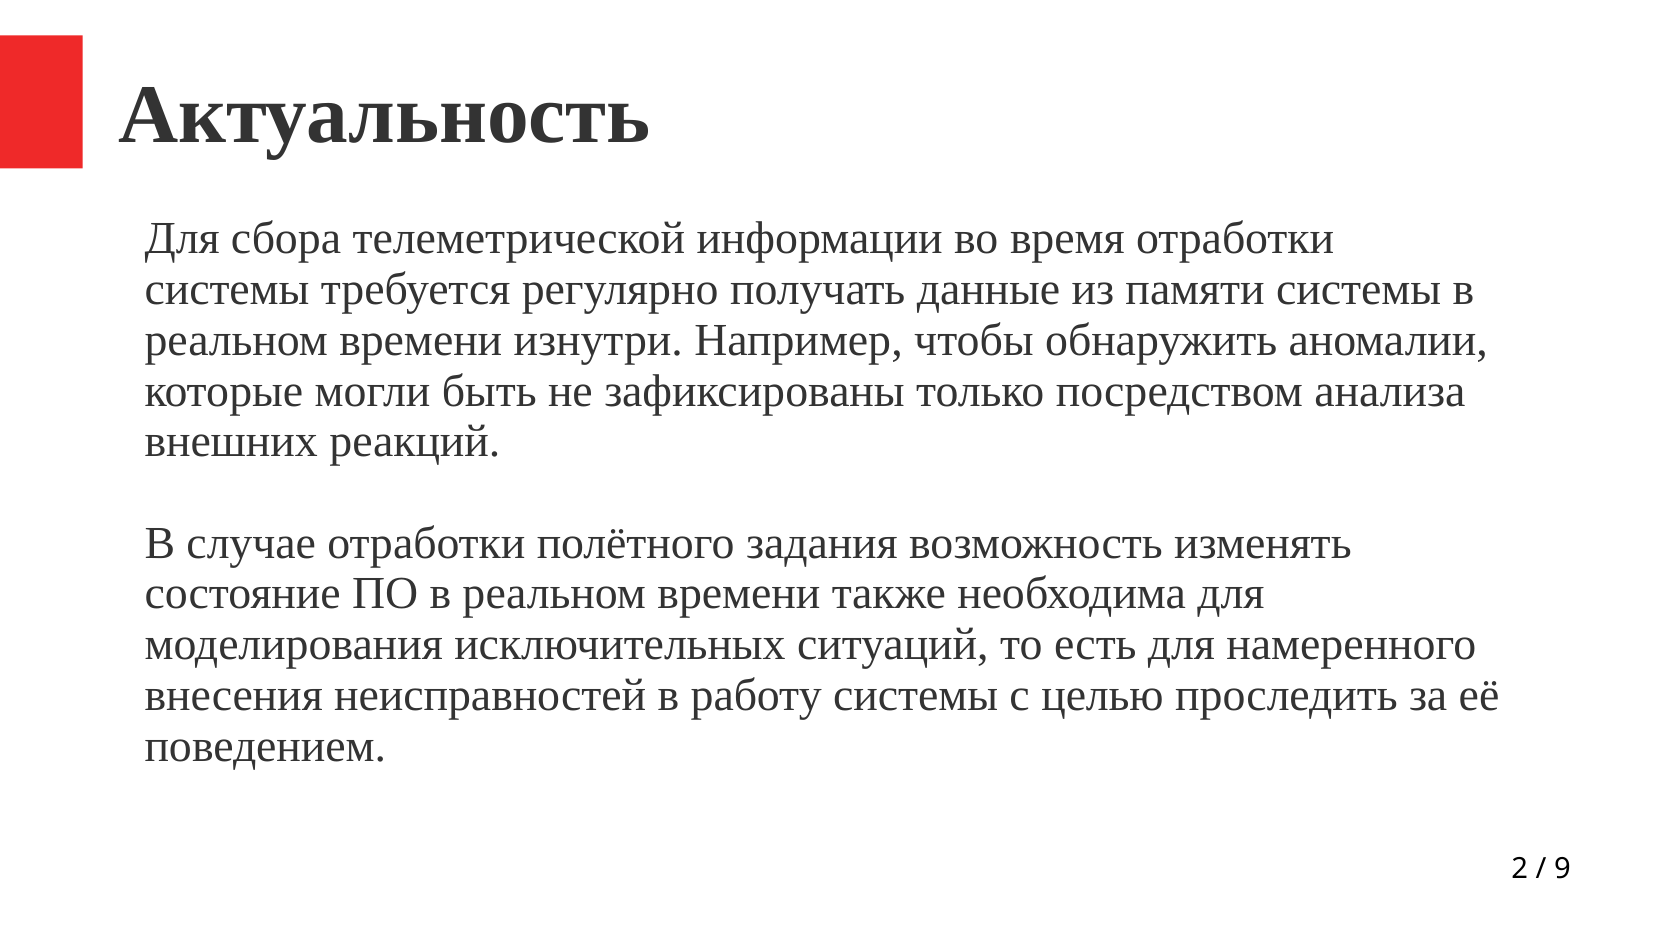

# Актуальность
Для сбора телеметрической информации во время отработки системы требуется регулярно получать данные из памяти системы в реальном времени изнутри. Например, чтобы обнаружить аномалии, которые могли быть не зафиксированы только посредством анализа внешних реакций.
В случае отработки полётного задания возможность изменять состояние ПО в реальном времени также необходима для моделирования исключительных ситуаций, то есть для намеренного
внесения неисправностей в работу системы с целью проследить за её поведением.
2